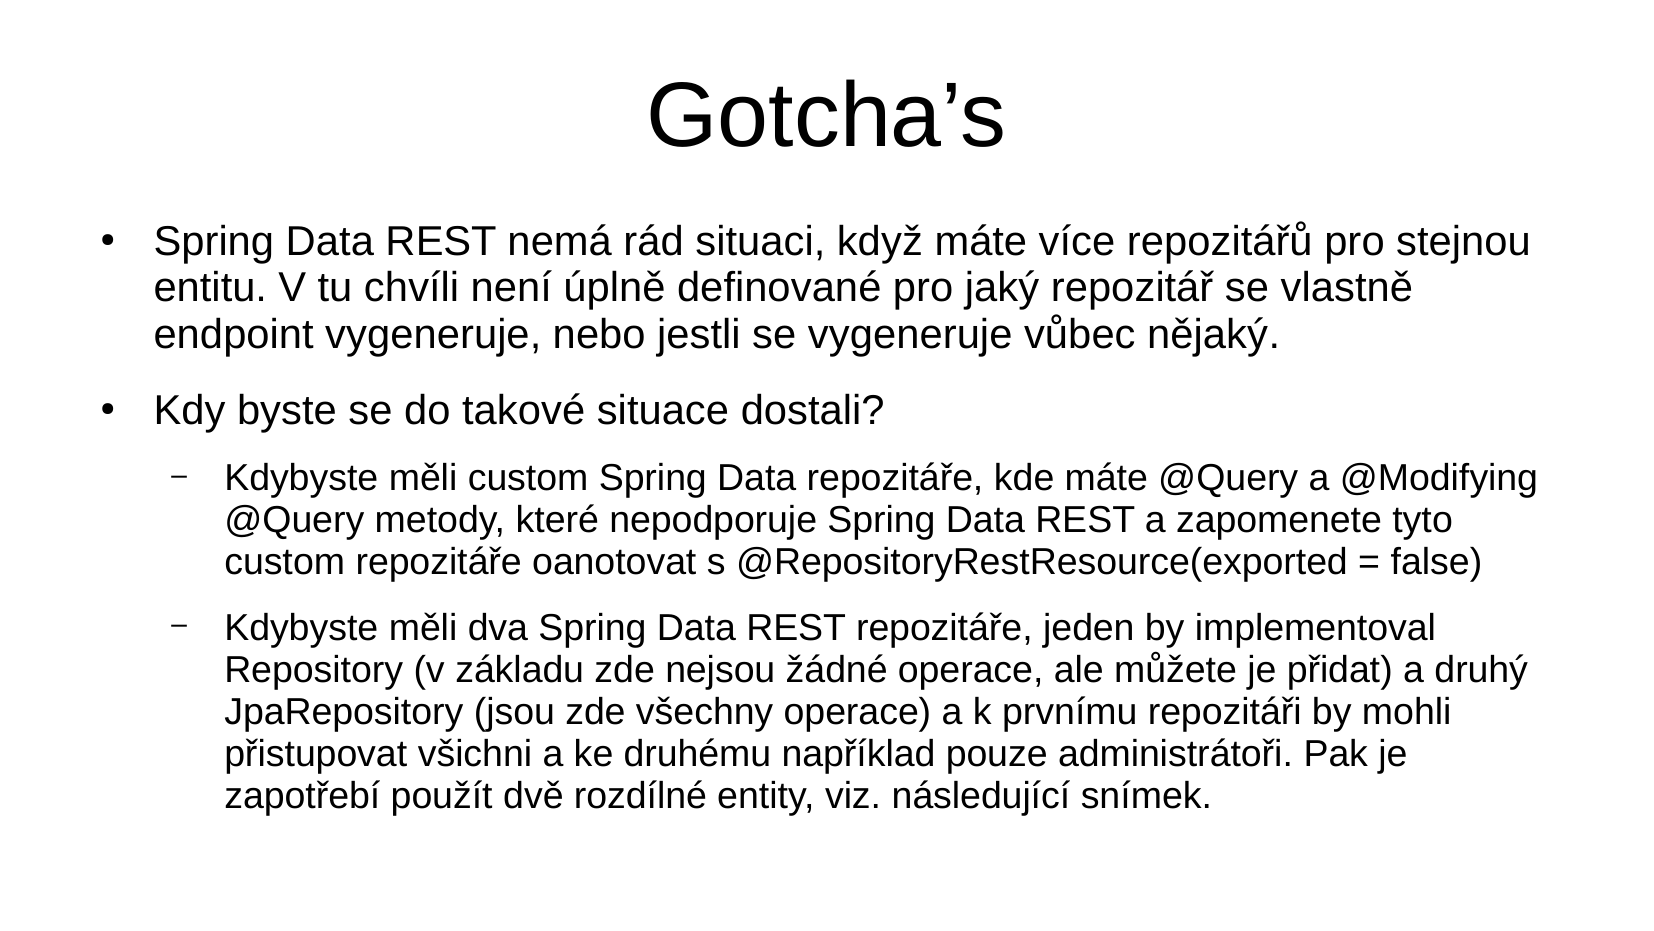

# Gotcha’s
Spring Data REST nemá rád situaci, když máte více repozitářů pro stejnou entitu. V tu chvíli není úplně definované pro jaký repozitář se vlastně endpoint vygeneruje, nebo jestli se vygeneruje vůbec nějaký.
Kdy byste se do takové situace dostali?
Kdybyste měli custom Spring Data repozitáře, kde máte @Query a @Modifying @Query metody, které nepodporuje Spring Data REST a zapomenete tyto custom repozitáře oanotovat s @RepositoryRestResource(exported = false)
Kdybyste měli dva Spring Data REST repozitáře, jeden by implementoval Repository (v základu zde nejsou žádné operace, ale můžete je přidat) a druhý JpaRepository (jsou zde všechny operace) a k prvnímu repozitáři by mohli přistupovat všichni a ke druhému například pouze administrátoři. Pak je zapotřebí použít dvě rozdílné entity, viz. následující snímek.